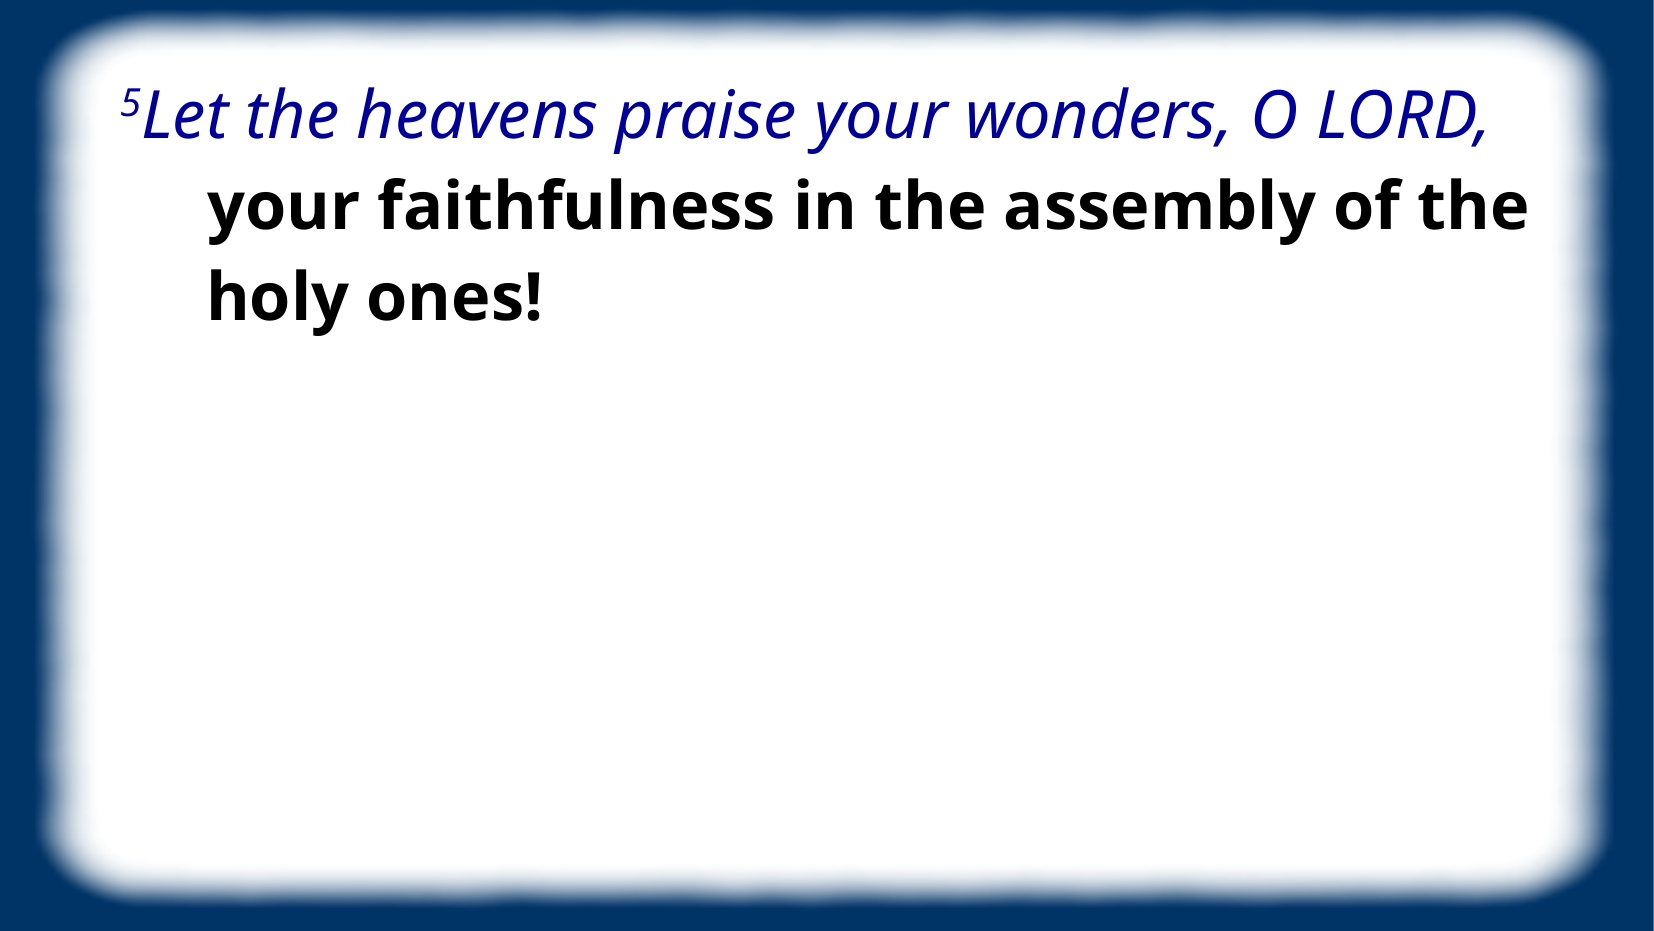

5Let the heavens praise your wonders, O LORD,
 your faithfulness in the assembly of the
 holy ones!